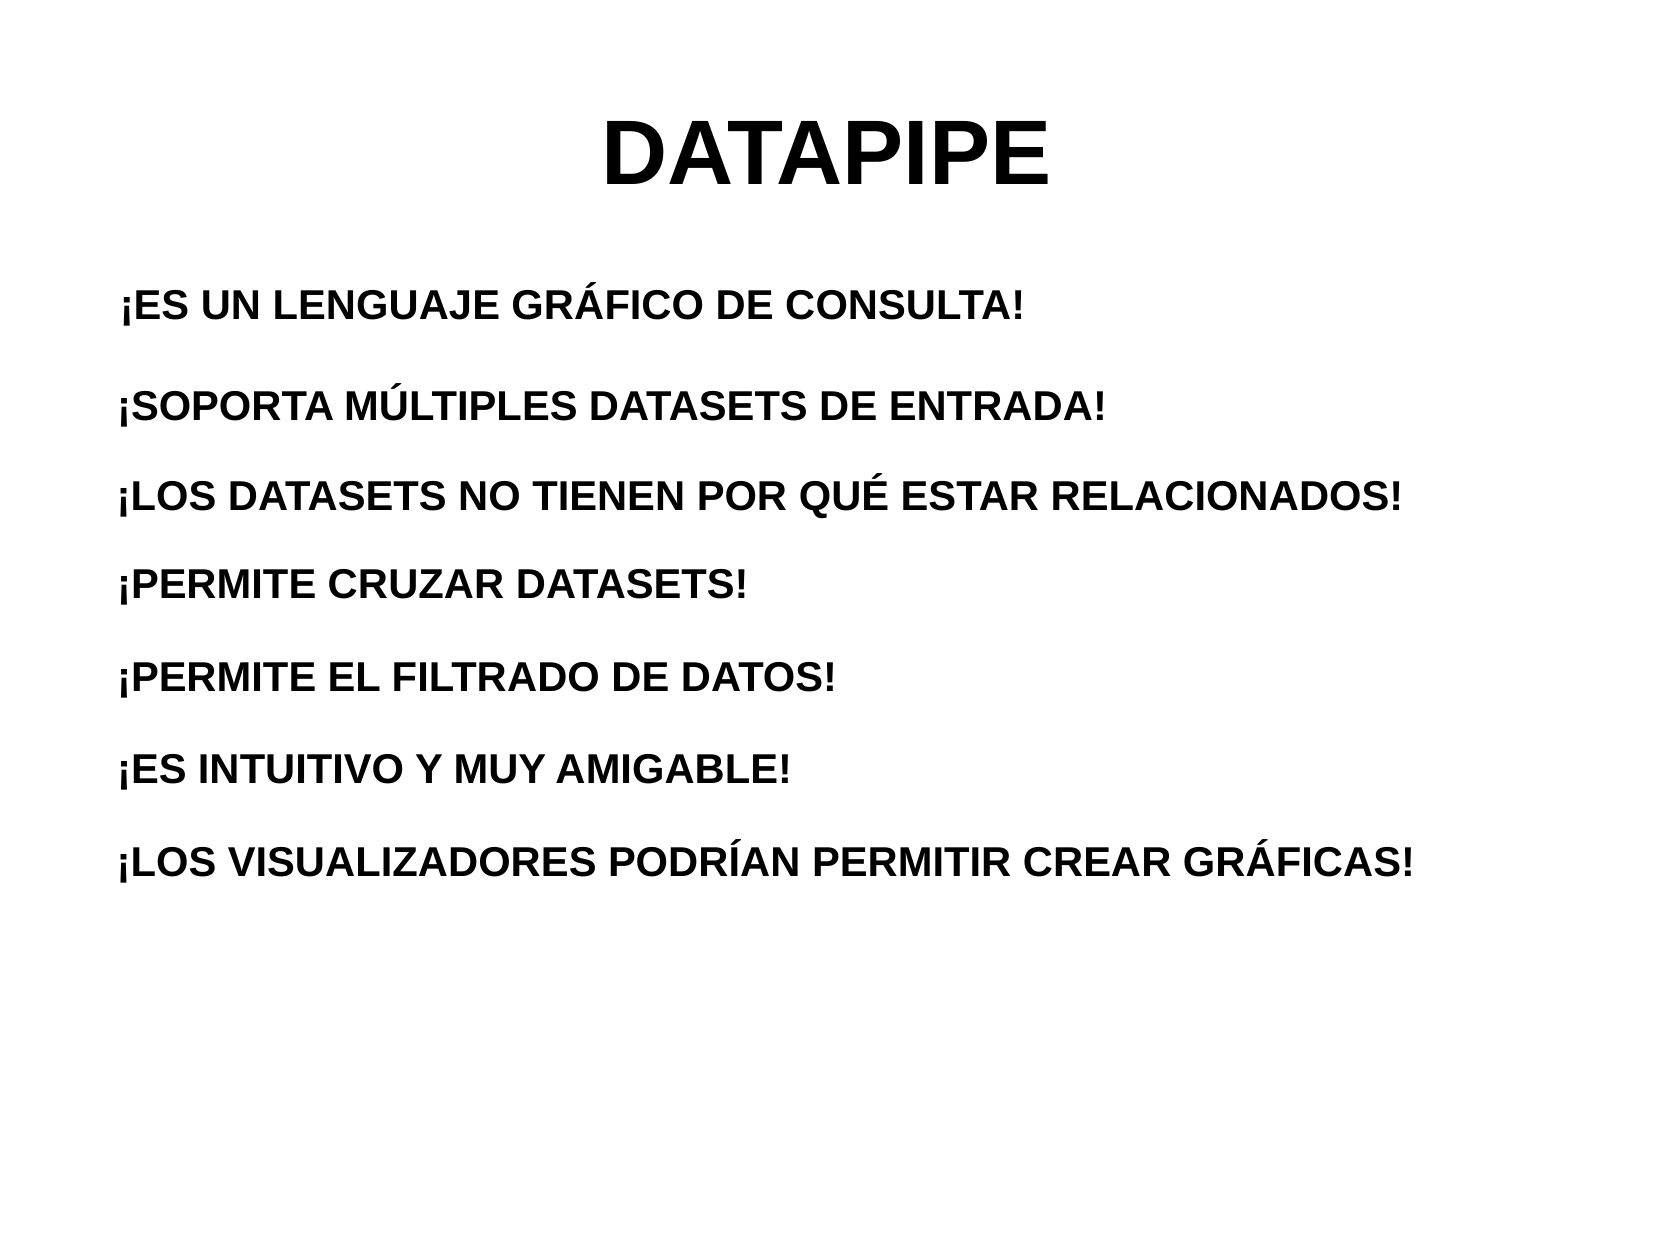

# DATAPIPE
¡ES UN LENGUAJE GRÁFICO DE CONSULTA!
¡SOPORTA MÚLTIPLES DATASETS DE ENTRADA!
¡LOS DATASETS NO TIENEN POR QUÉ ESTAR RELACIONADOS!
¡PERMITE CRUZAR DATASETS!
¡PERMITE EL FILTRADO DE DATOS!
¡ES INTUITIVO Y MUY AMIGABLE!
¡LOS VISUALIZADORES PODRÍAN PERMITIR CREAR GRÁFICAS!